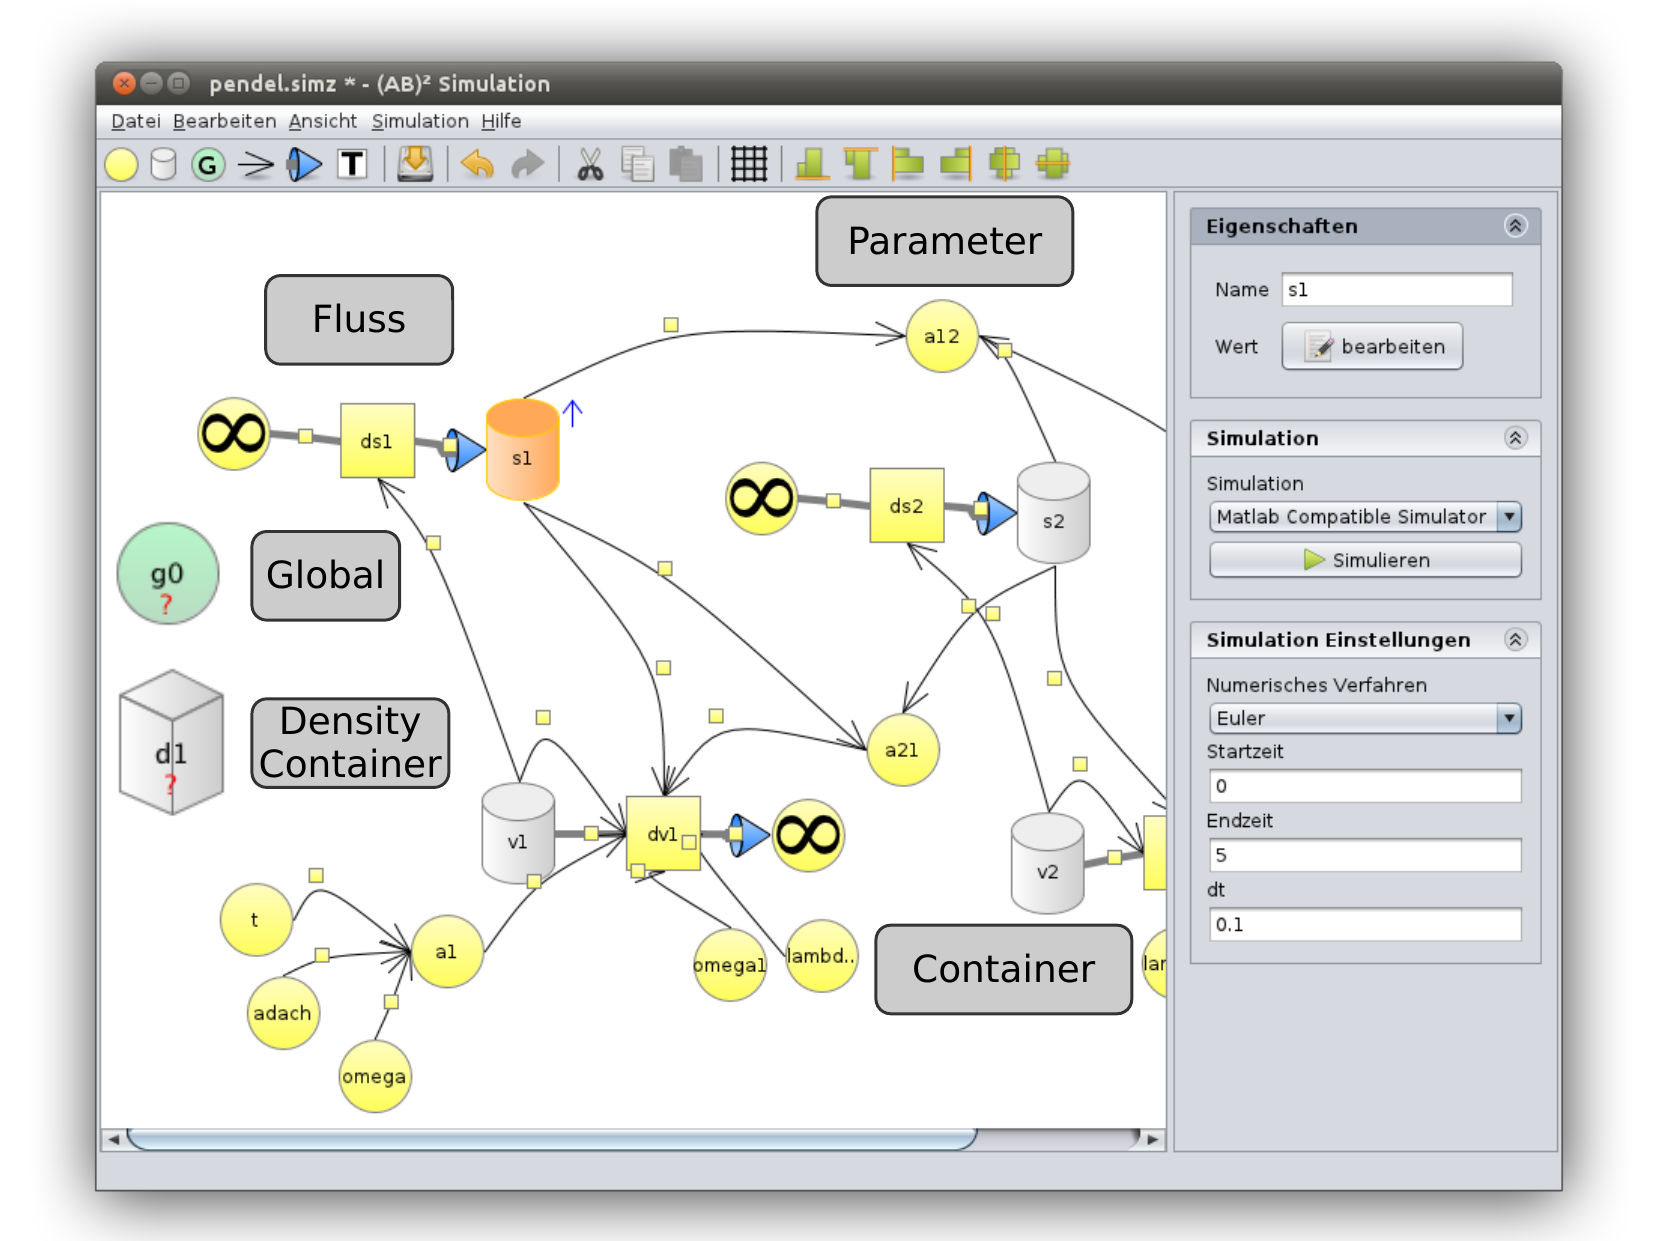

Parameter
Fluss
Global
Density
Container
Container
10